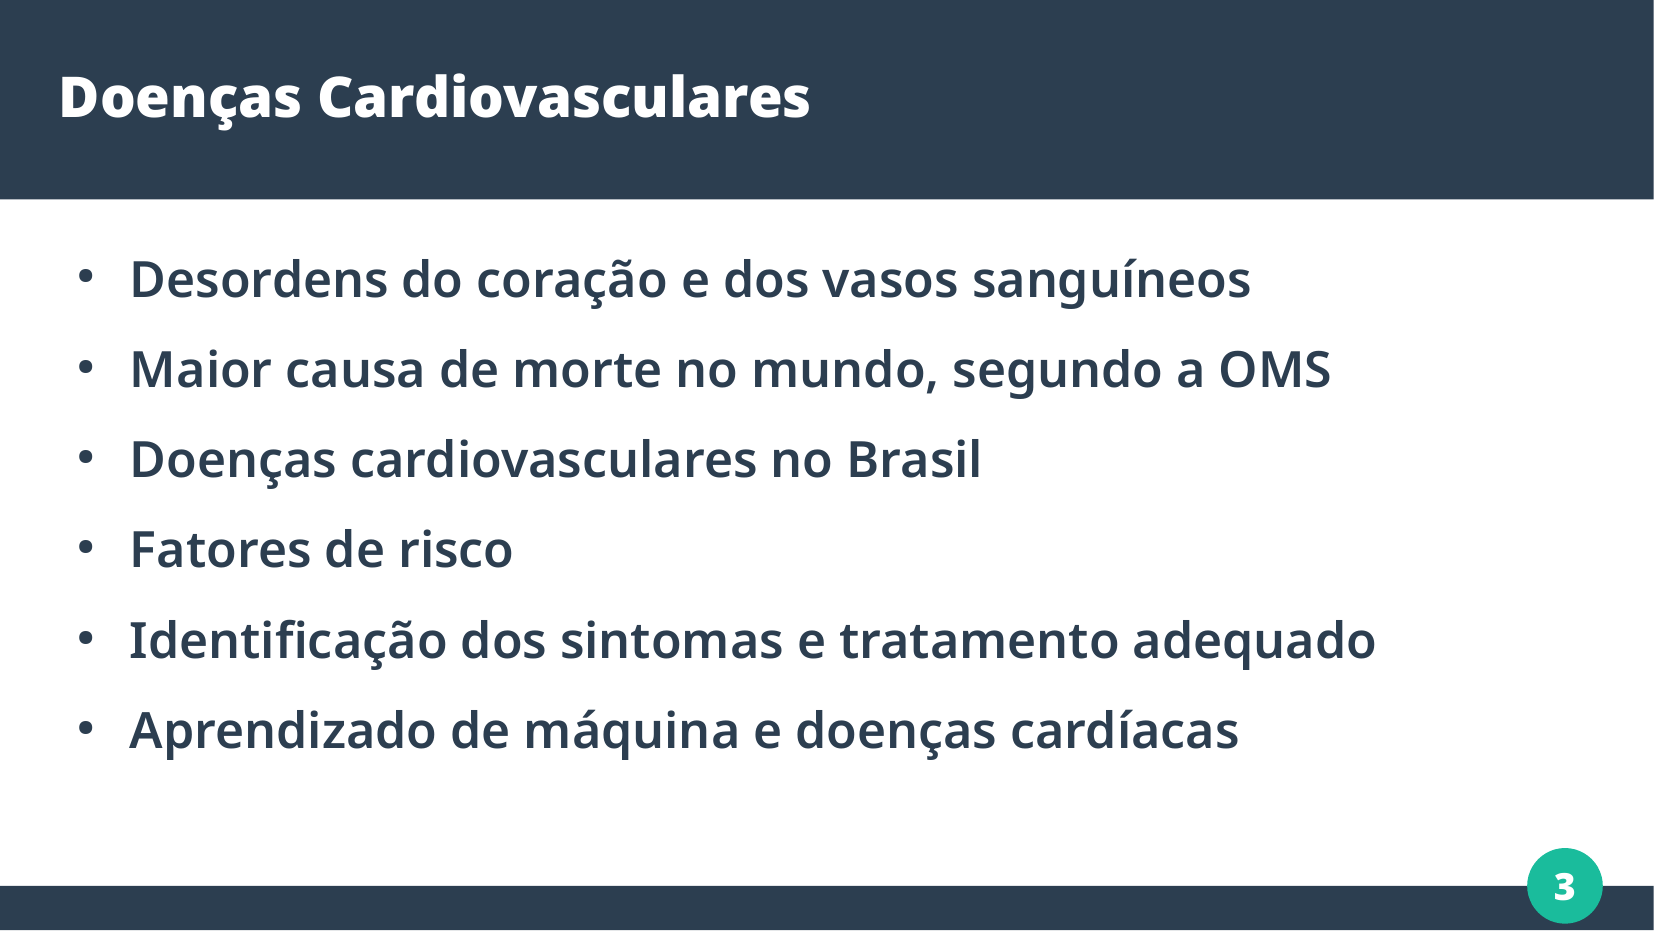

# Doenças Cardiovasculares
Desordens do coração e dos vasos sanguíneos
Maior causa de morte no mundo, segundo a OMS
Doenças cardiovasculares no Brasil
Fatores de risco
Identificação dos sintomas e tratamento adequado
Aprendizado de máquina e doenças cardíacas